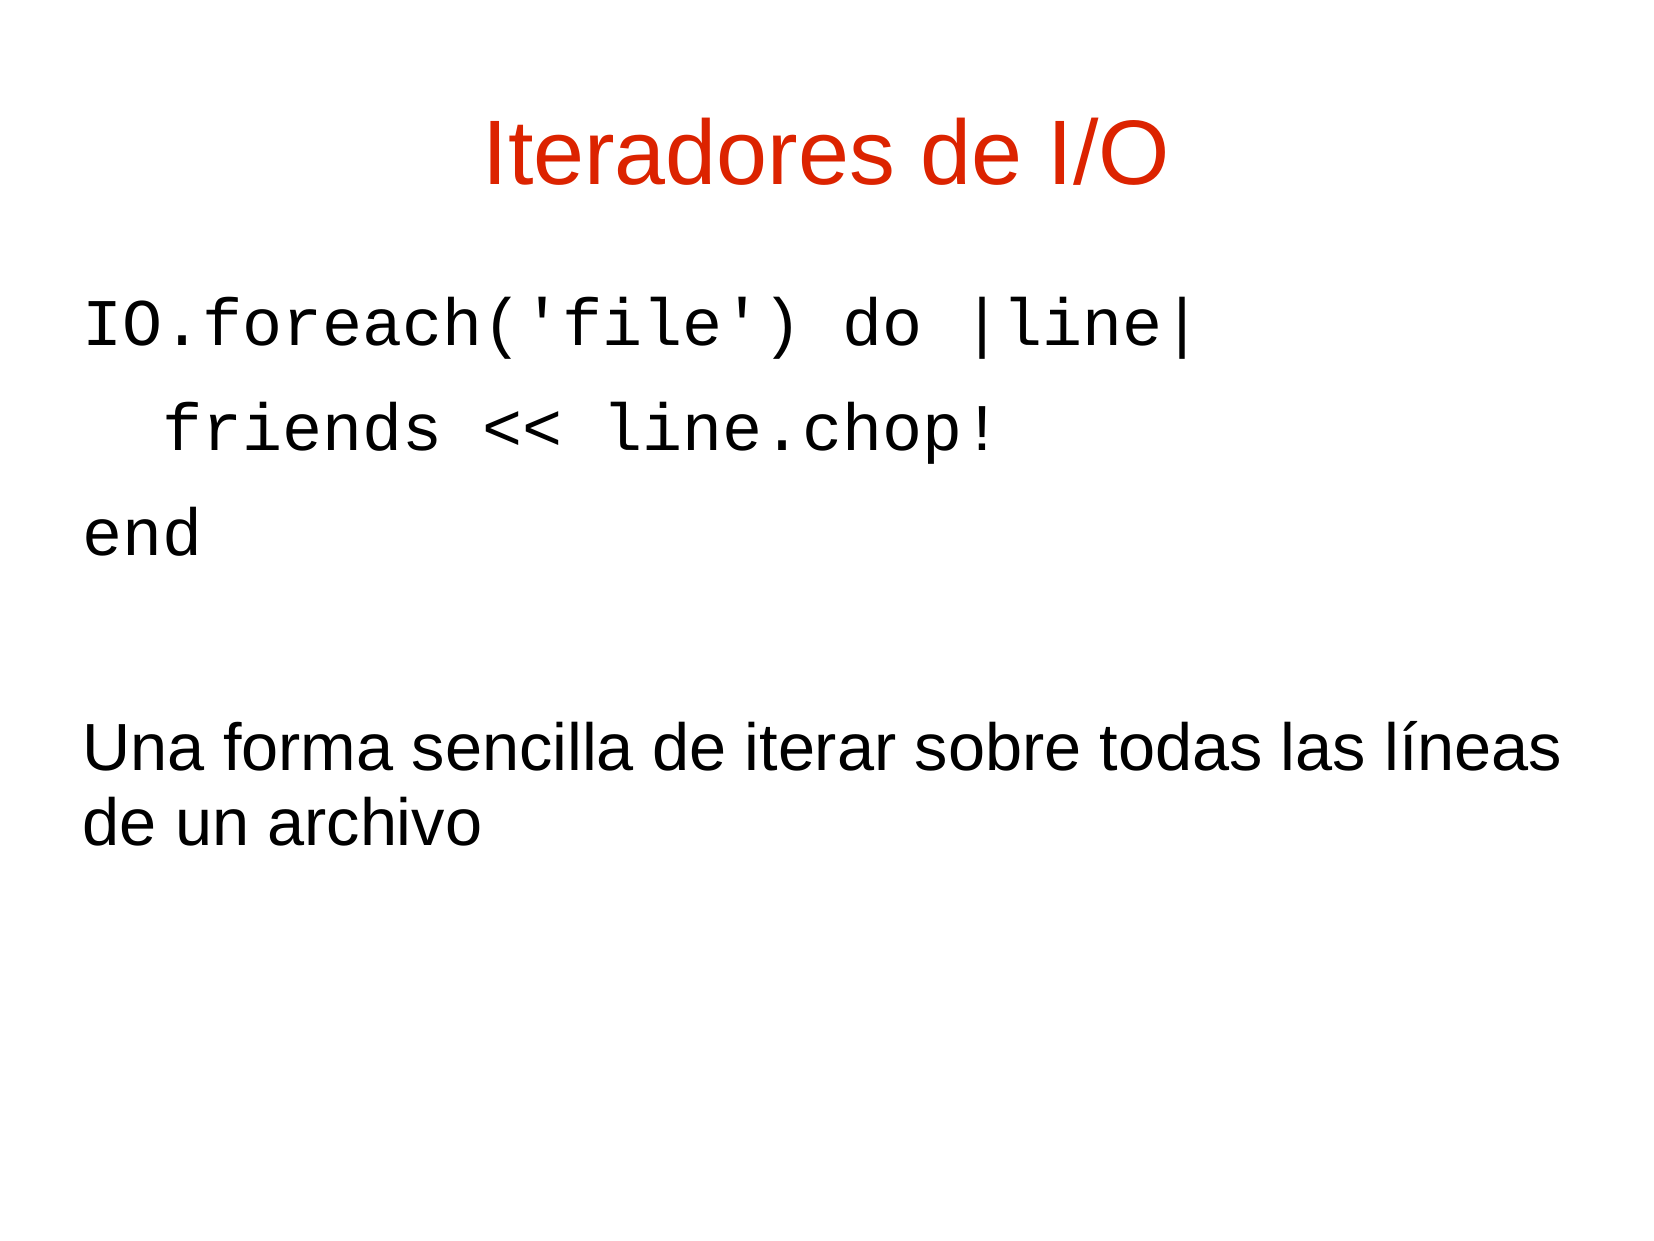

# Iteradores de I/O
IO.foreach('file') do |line|
 friends << line.chop!
end
Una forma sencilla de iterar sobre todas las líneas de un archivo